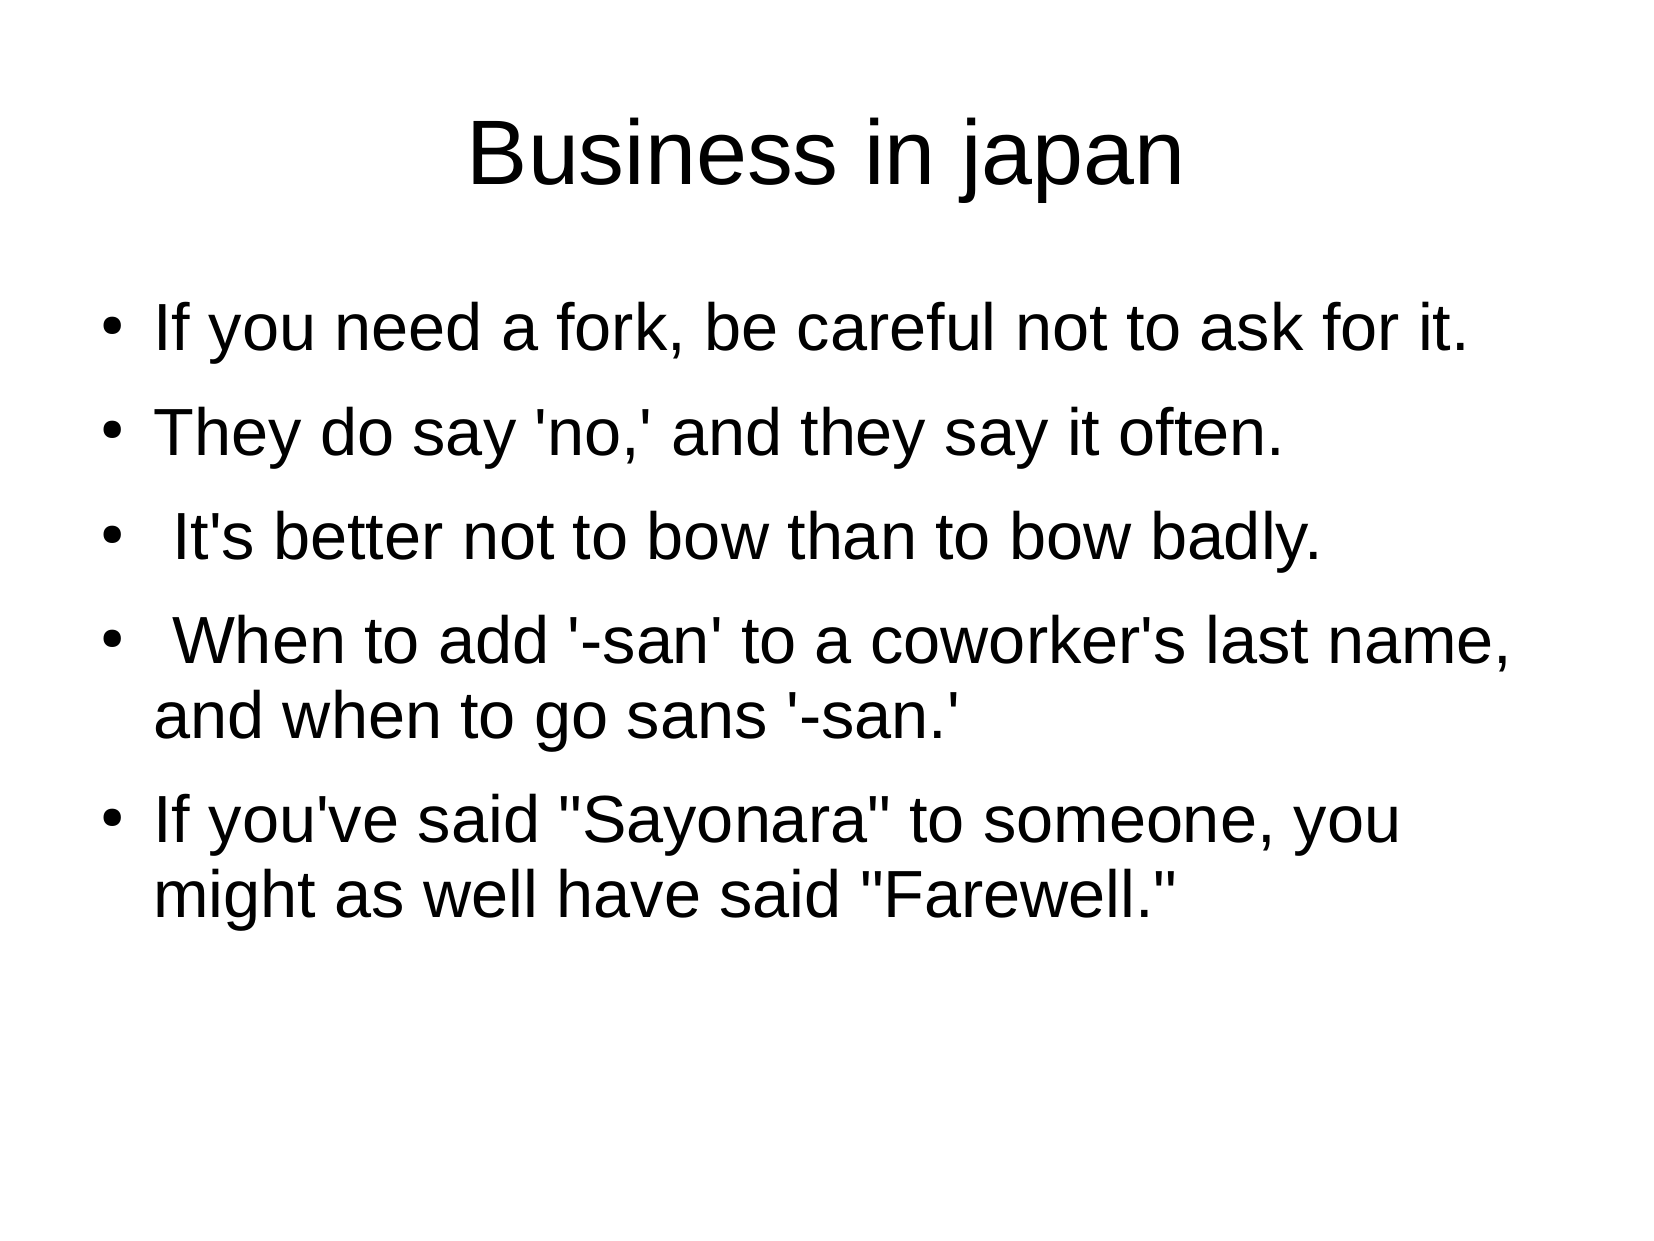

# Business in japan
If you need a fork, be careful not to ask for it.
They do say 'no,' and they say it often.
 It's better not to bow than to bow badly.
 When to add '-san' to a coworker's last name, and when to go sans '-san.'
If you've said "Sayonara" to someone, you might as well have said "Farewell."